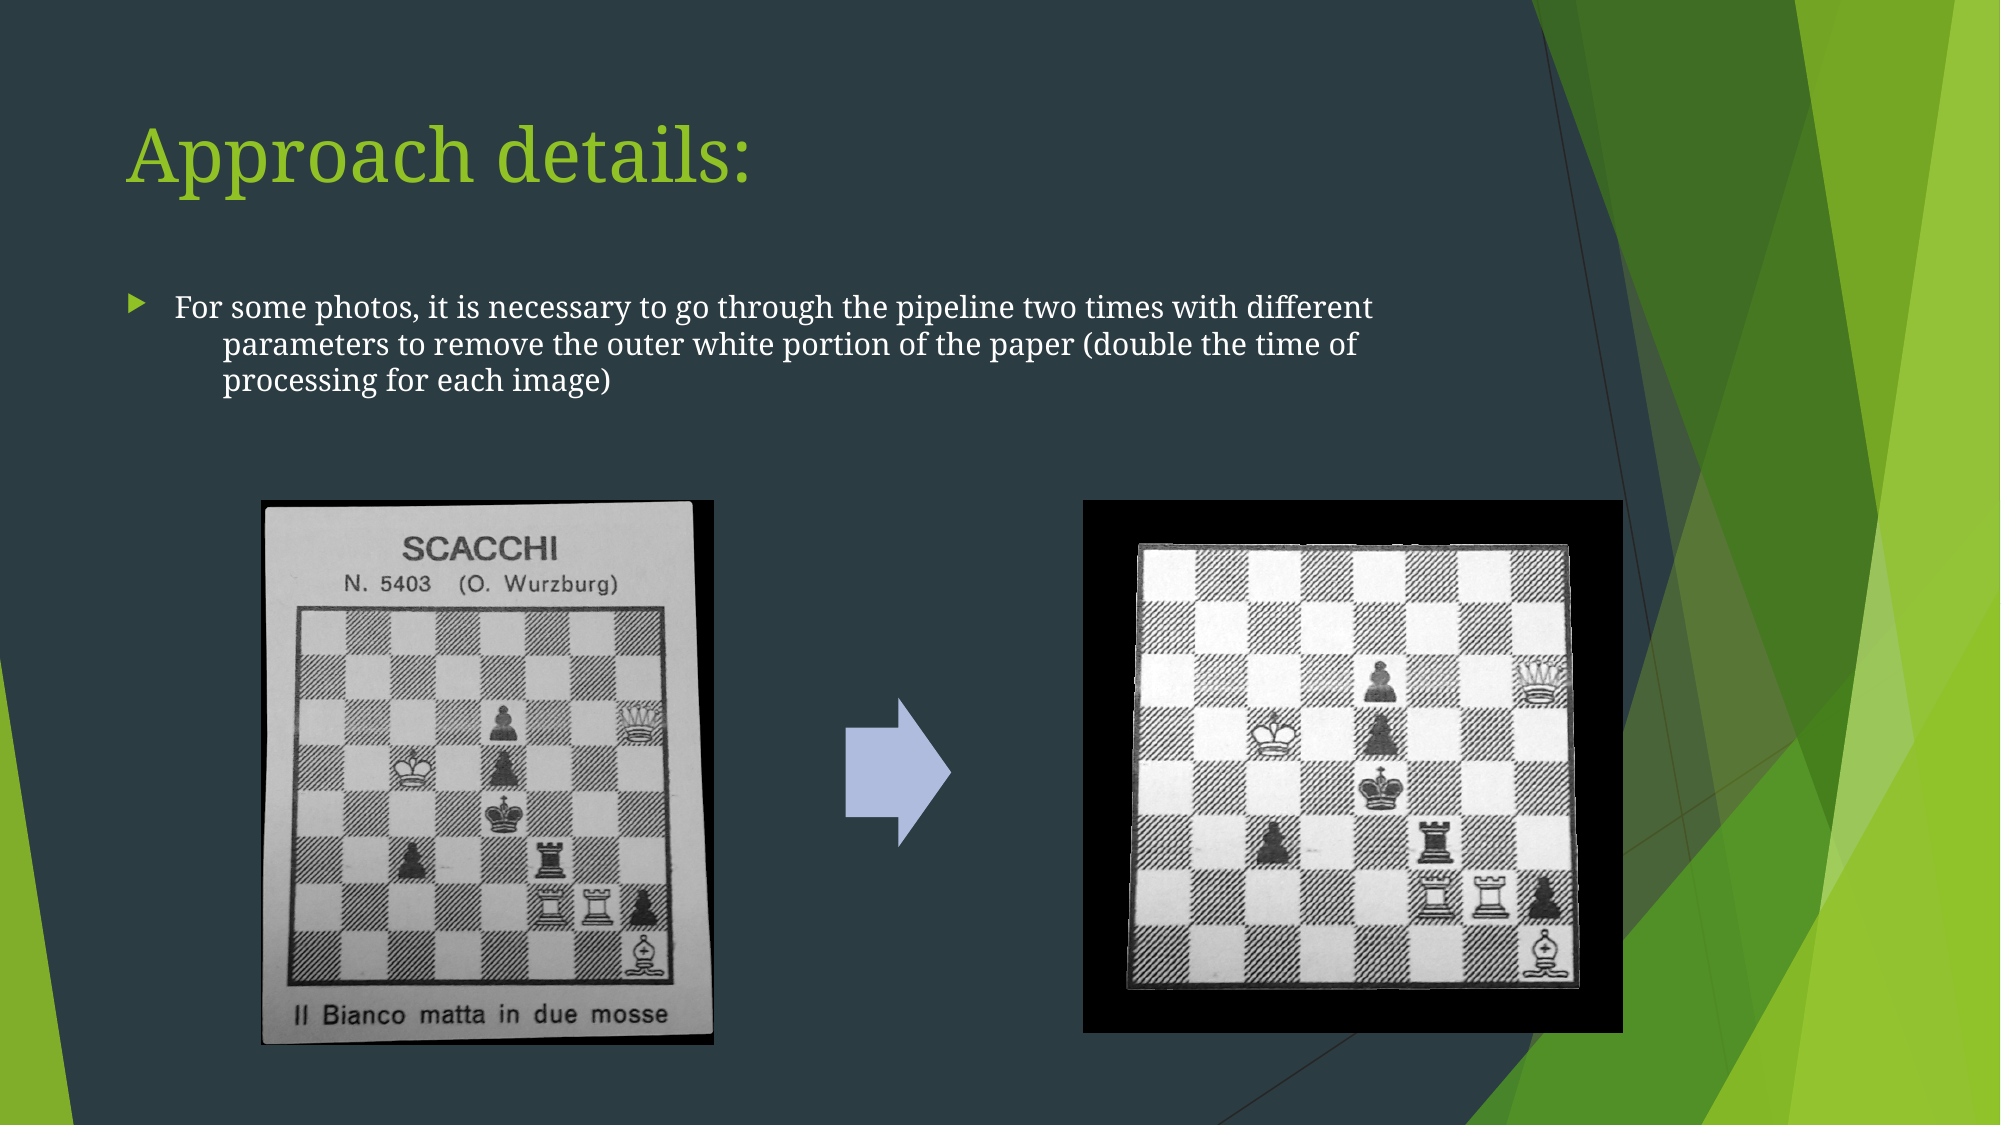

# Approach details:
For some photos, it is necessary to go through the pipeline two times with different parameters to remove the outer white portion of the paper (double the time of processing for each image)